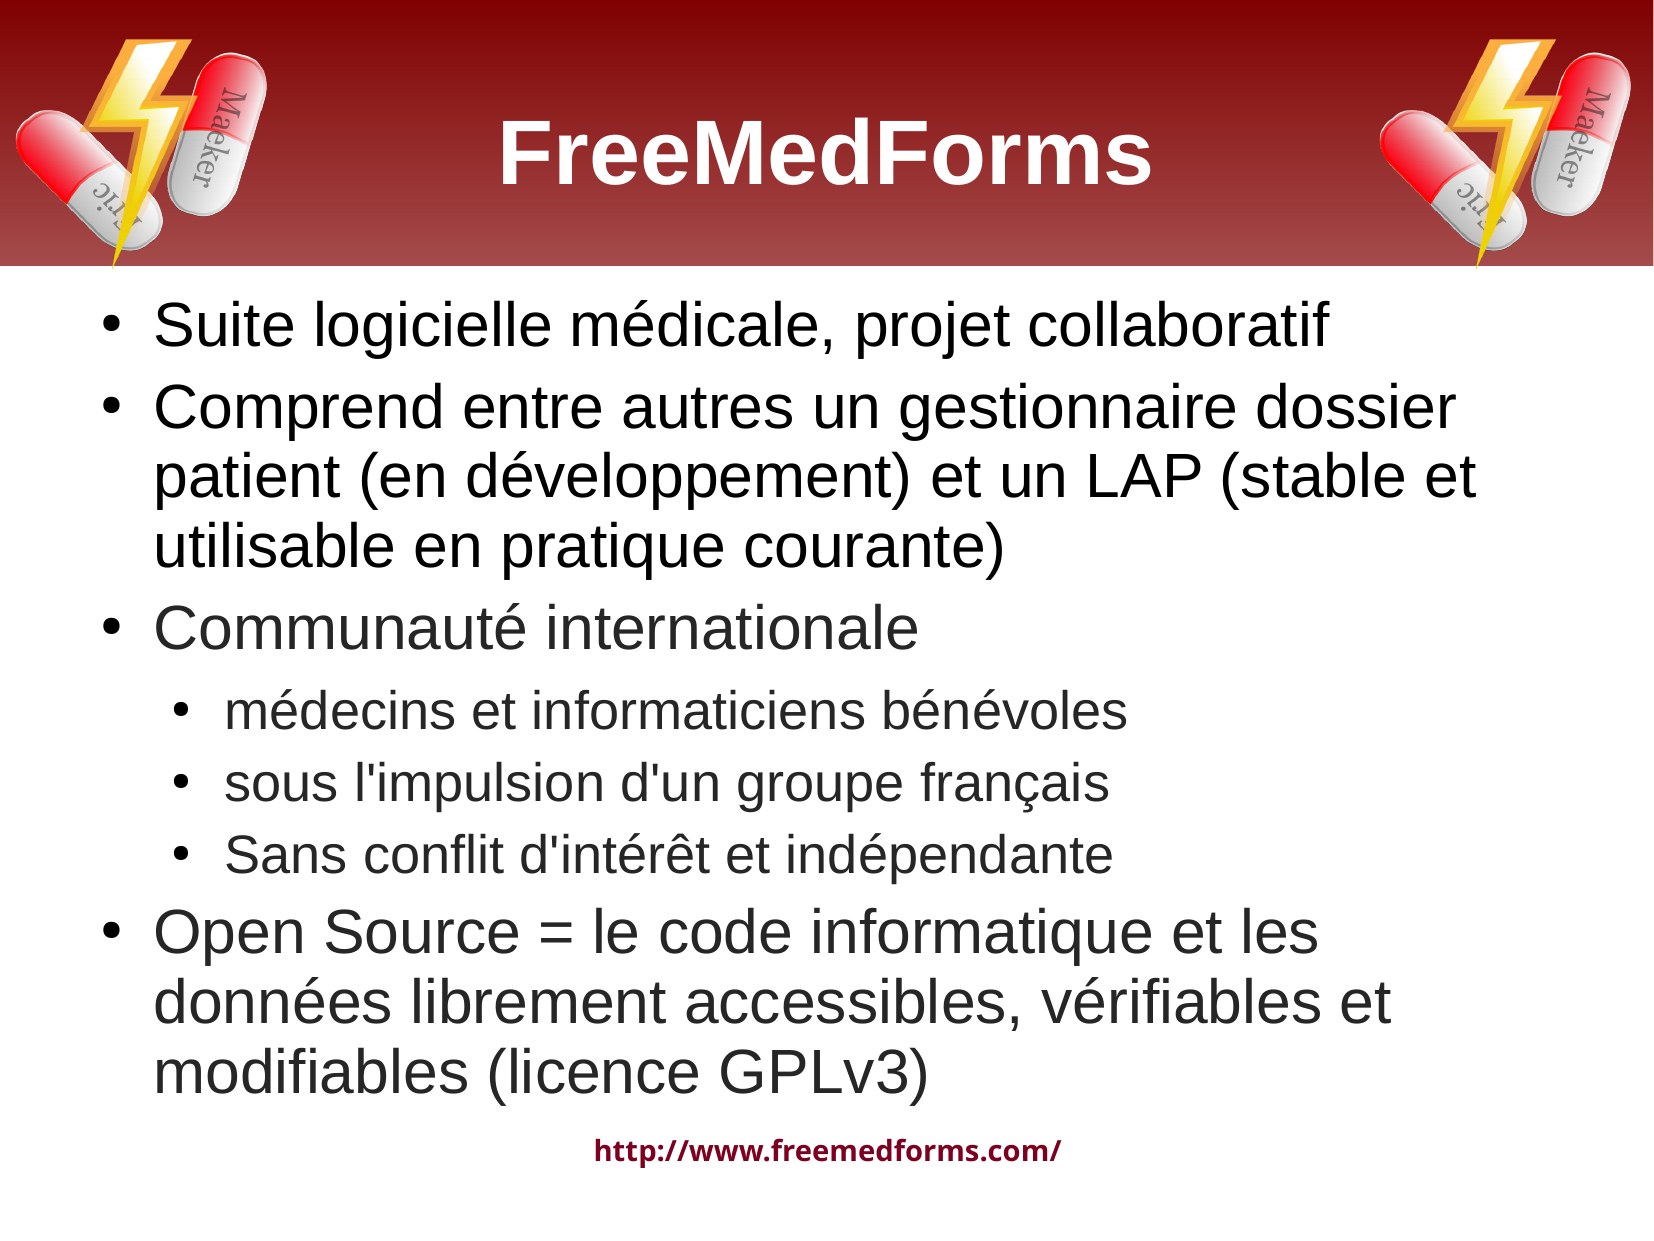

# FreeMedForms
Suite logicielle médicale, projet collaboratif
Comprend entre autres un gestionnaire dossier patient (en développement) et un LAP (stable et utilisable en pratique courante)
Communauté internationale
médecins et informaticiens bénévoles
sous l'impulsion d'un groupe français
Sans conflit d'intérêt et indépendante
Open Source = le code informatique et les données librement accessibles, vérifiables et modifiables (licence GPLv3)